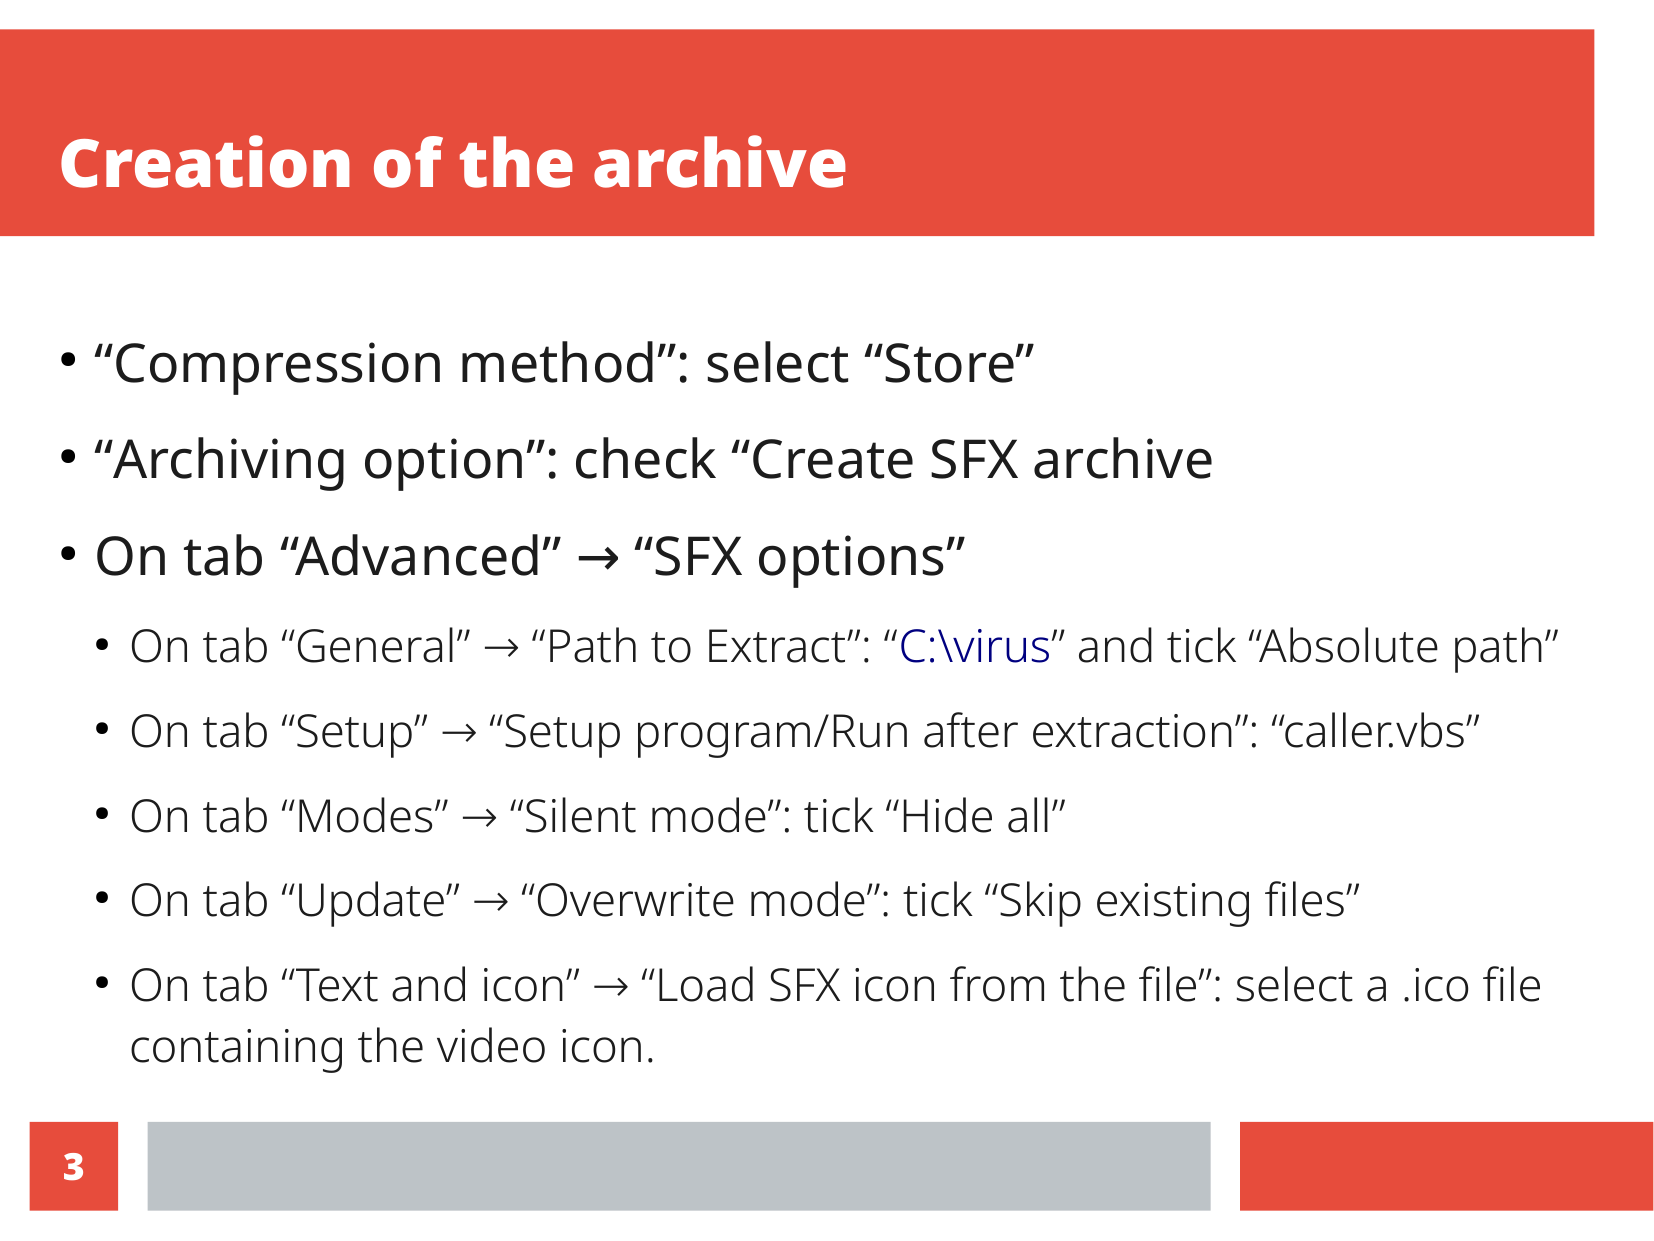

# Creation of the archive
“Compression method”: select “Store”
“Archiving option”: check “Create SFX archive
On tab “Advanced” → “SFX options”
On tab “General” → “Path to Extract”: “C:\virus” and tick “Absolute path”
On tab “Setup” → “Setup program/Run after extraction”: “caller.vbs”
On tab “Modes” → “Silent mode”: tick “Hide all”
On tab “Update” → “Overwrite mode”: tick “Skip existing files”
On tab “Text and icon” → “Load SFX icon from the file”: select a .ico file containing the video icon.
3